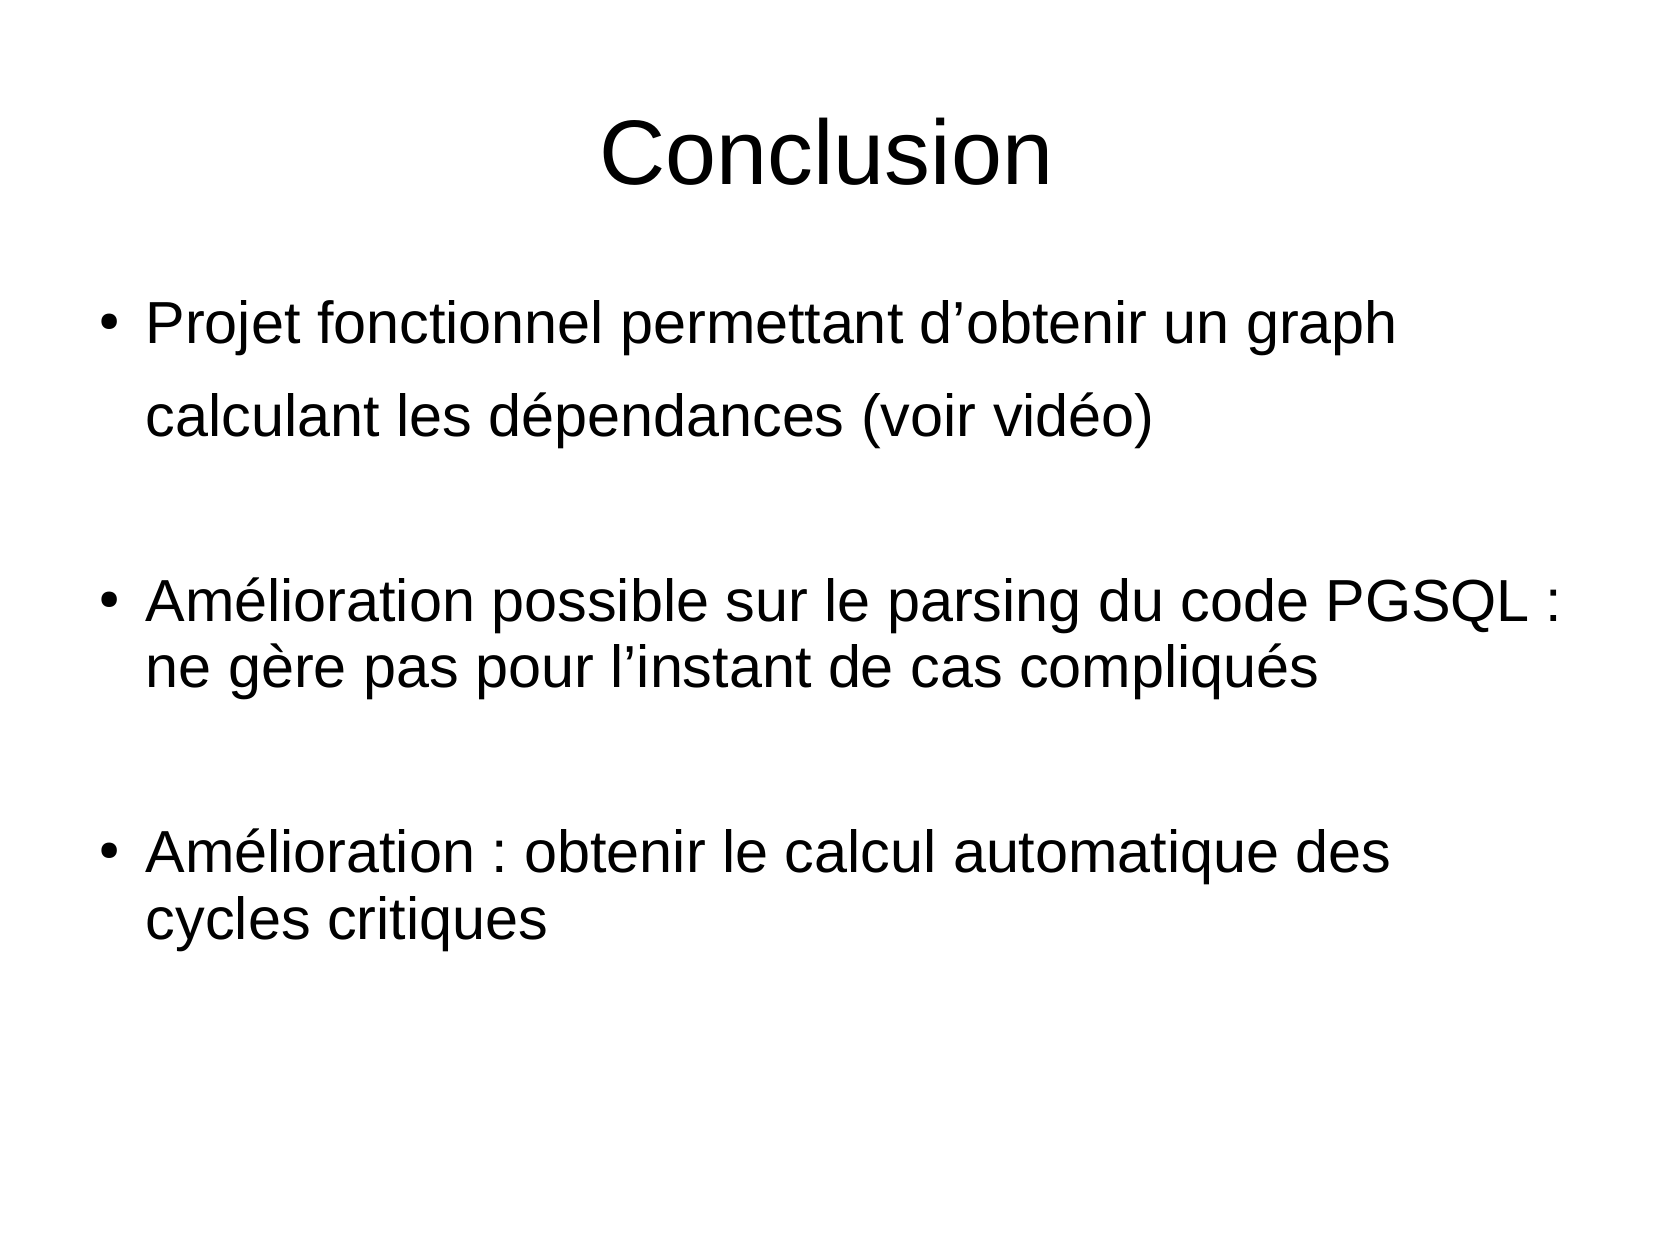

# Conclusion
Projet fonctionnel permettant d’obtenir un graph
calculant les dépendances (voir vidéo)
Amélioration possible sur le parsing du code PGSQL : ne gère pas pour l’instant de cas compliqués
Amélioration : obtenir le calcul automatique des cycles critiques